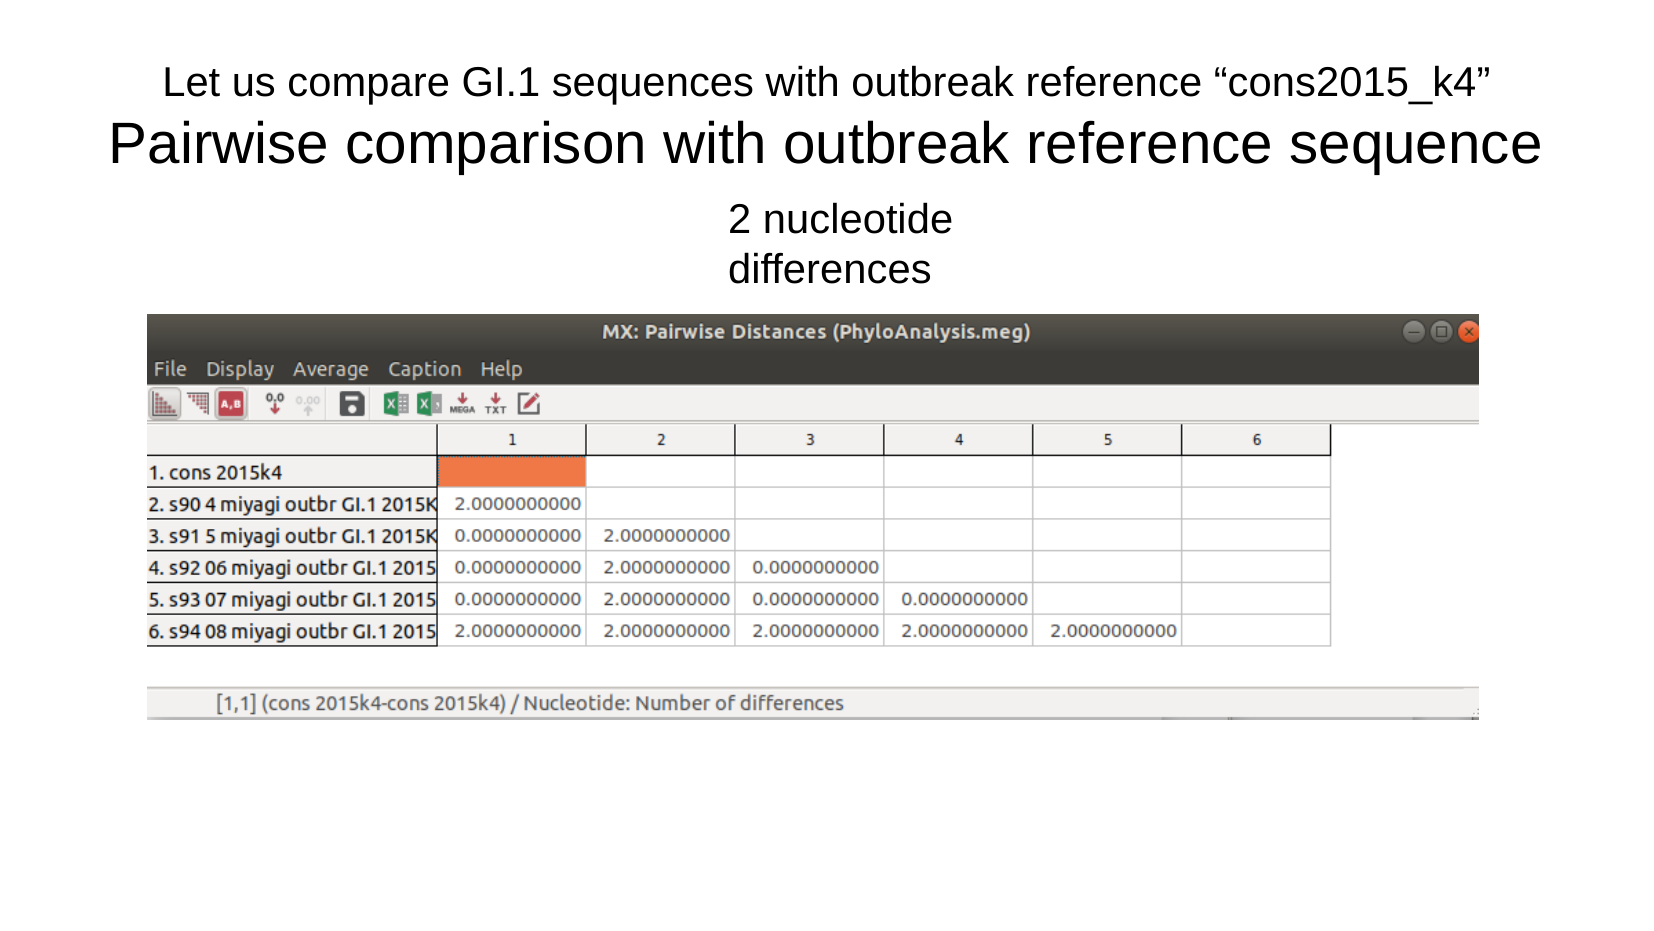

# Let us compare GI.1 sequences with outbreak reference “cons2015_k4” Pairwise comparison with outbreak reference sequence
2 nucleotide differences